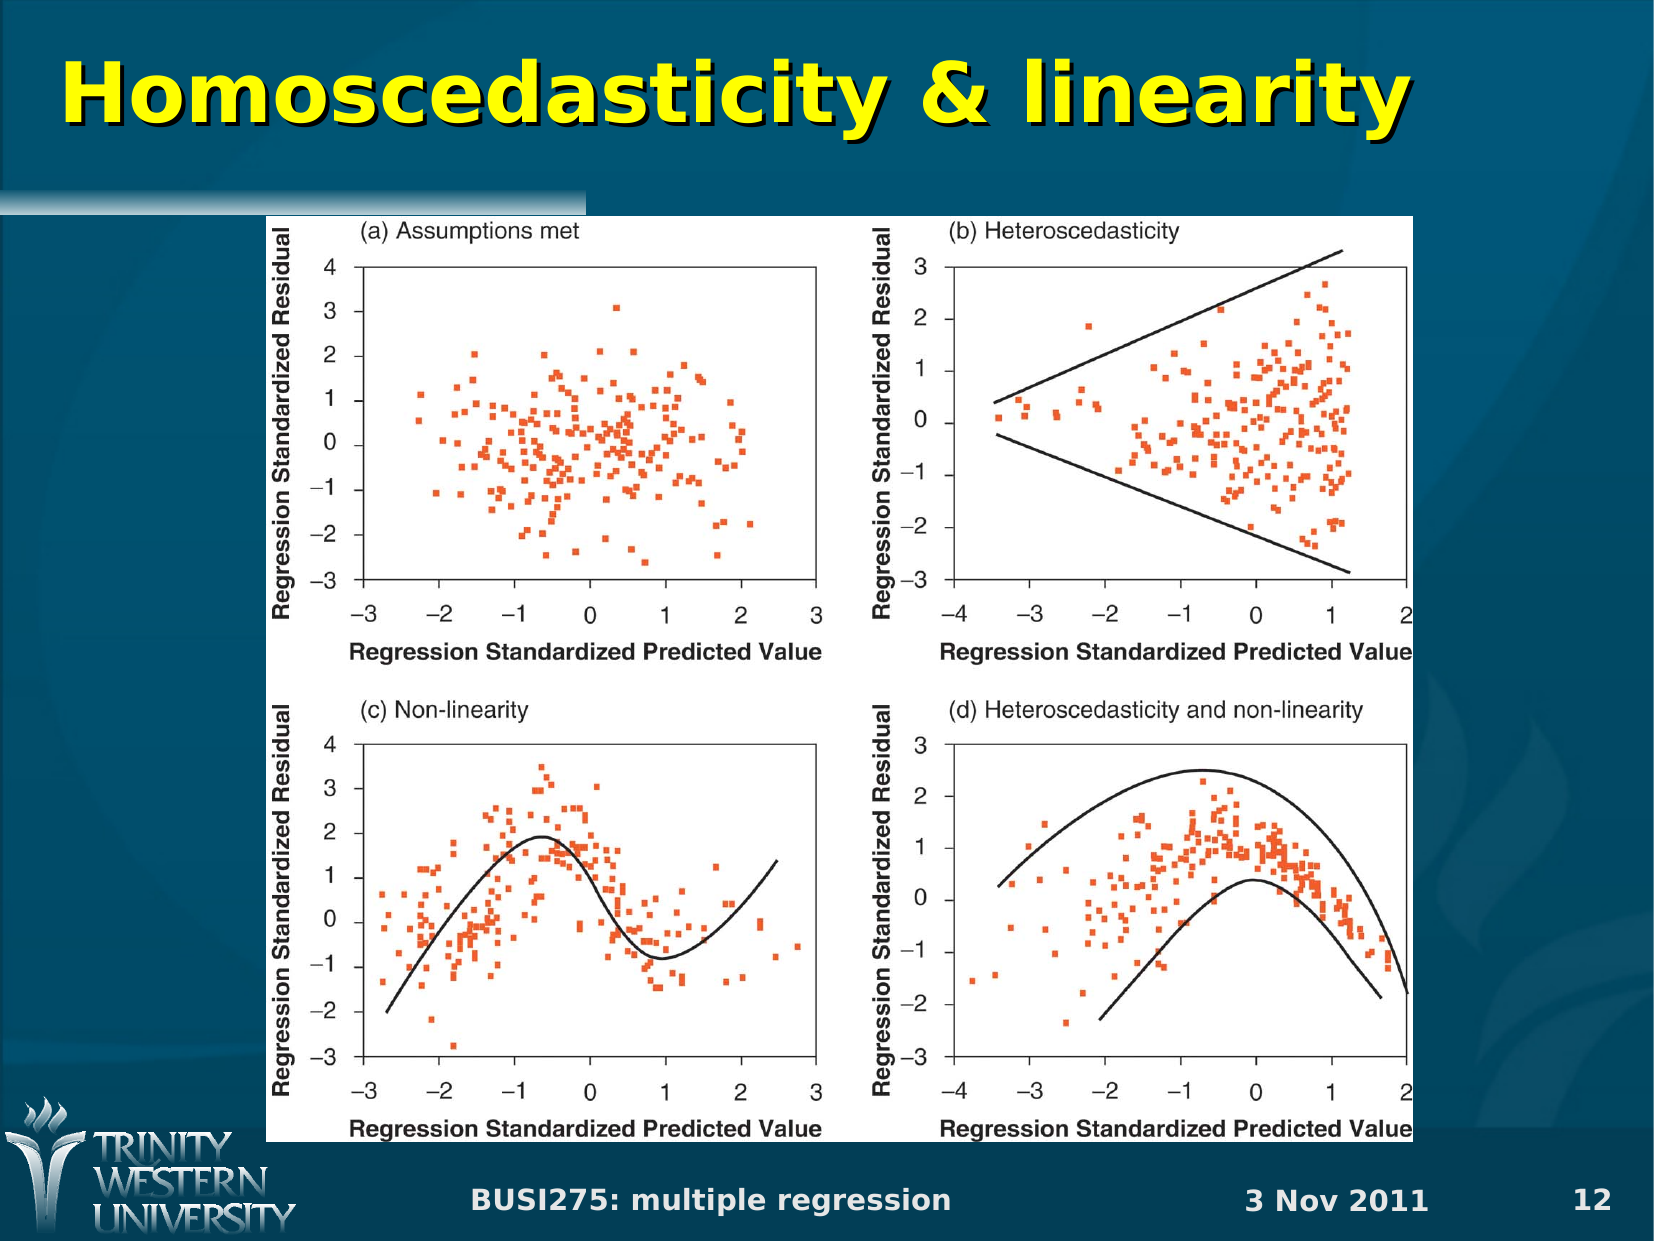

# Homoscedasticity & linearity
BUSI275: multiple regression
3 Nov 2011
12